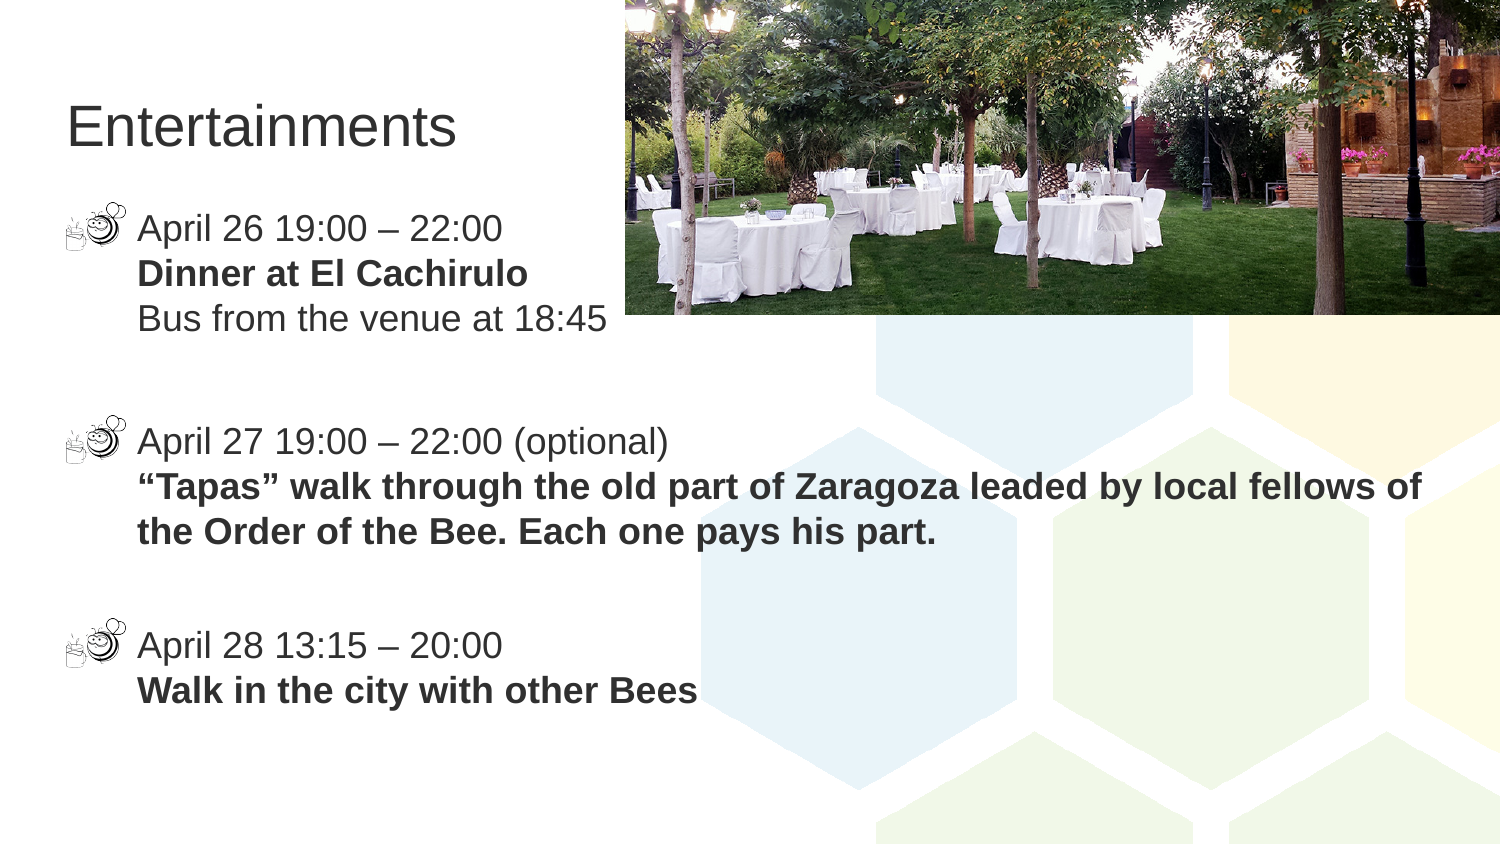

# Entertainments
April 26 19:00 – 22:00
Dinner at El Cachirulo
Bus from the venue at 18:45
April 27 19:00 – 22:00 (optional)
“Tapas” walk through the old part of Zaragoza leaded by local fellows of the Order of the Bee. Each one pays his part.
April 28 13:15 – 20:00
Walk in the city with other Bees